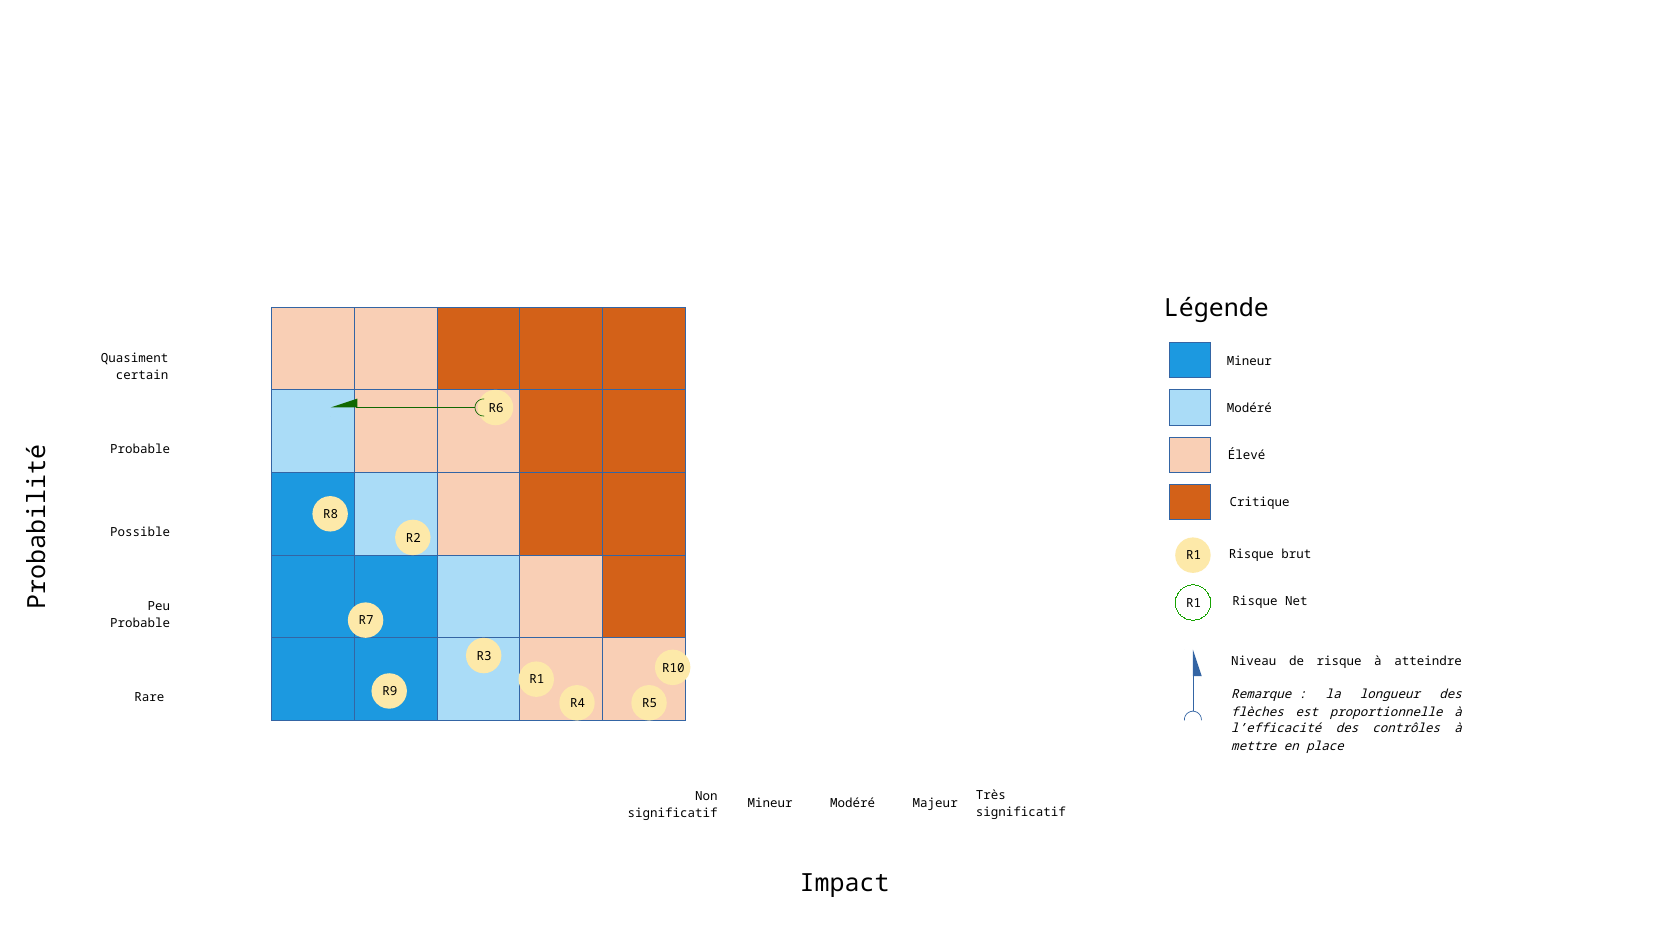

Légende
Mineur
Modéré
Élevé
Critique
Risque brut
R1
Risque Net
R1
Niveau de risque à atteindre
Remarque : la longueur des flèches est proportionnelle à l’efficacité des contrôles à mettre en place
Quasiment
certain
Probable
Probabilité
Possible
Peu
Probable
Rare
R6
R8
R2
R7
R3
R10
R1
R9
R4
R5
Mineur
Modéré
Majeur
Très
significatif
Non
significatif
Impact